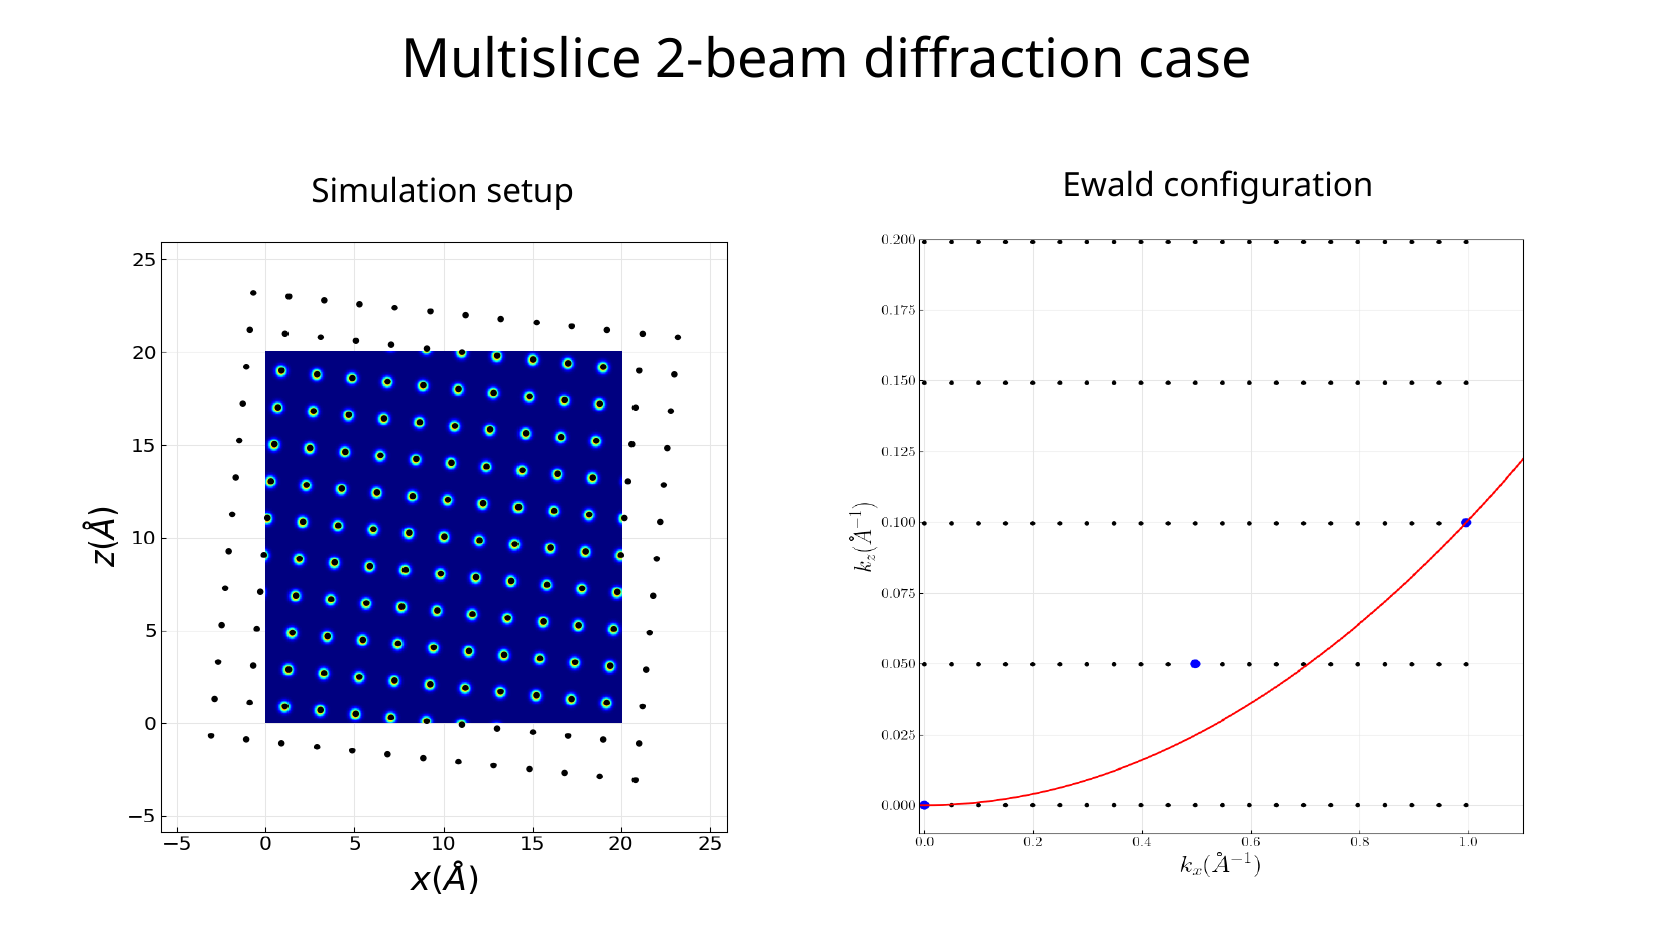

# Multislice 2-beam diffraction case
Ewald configuration
Simulation setup